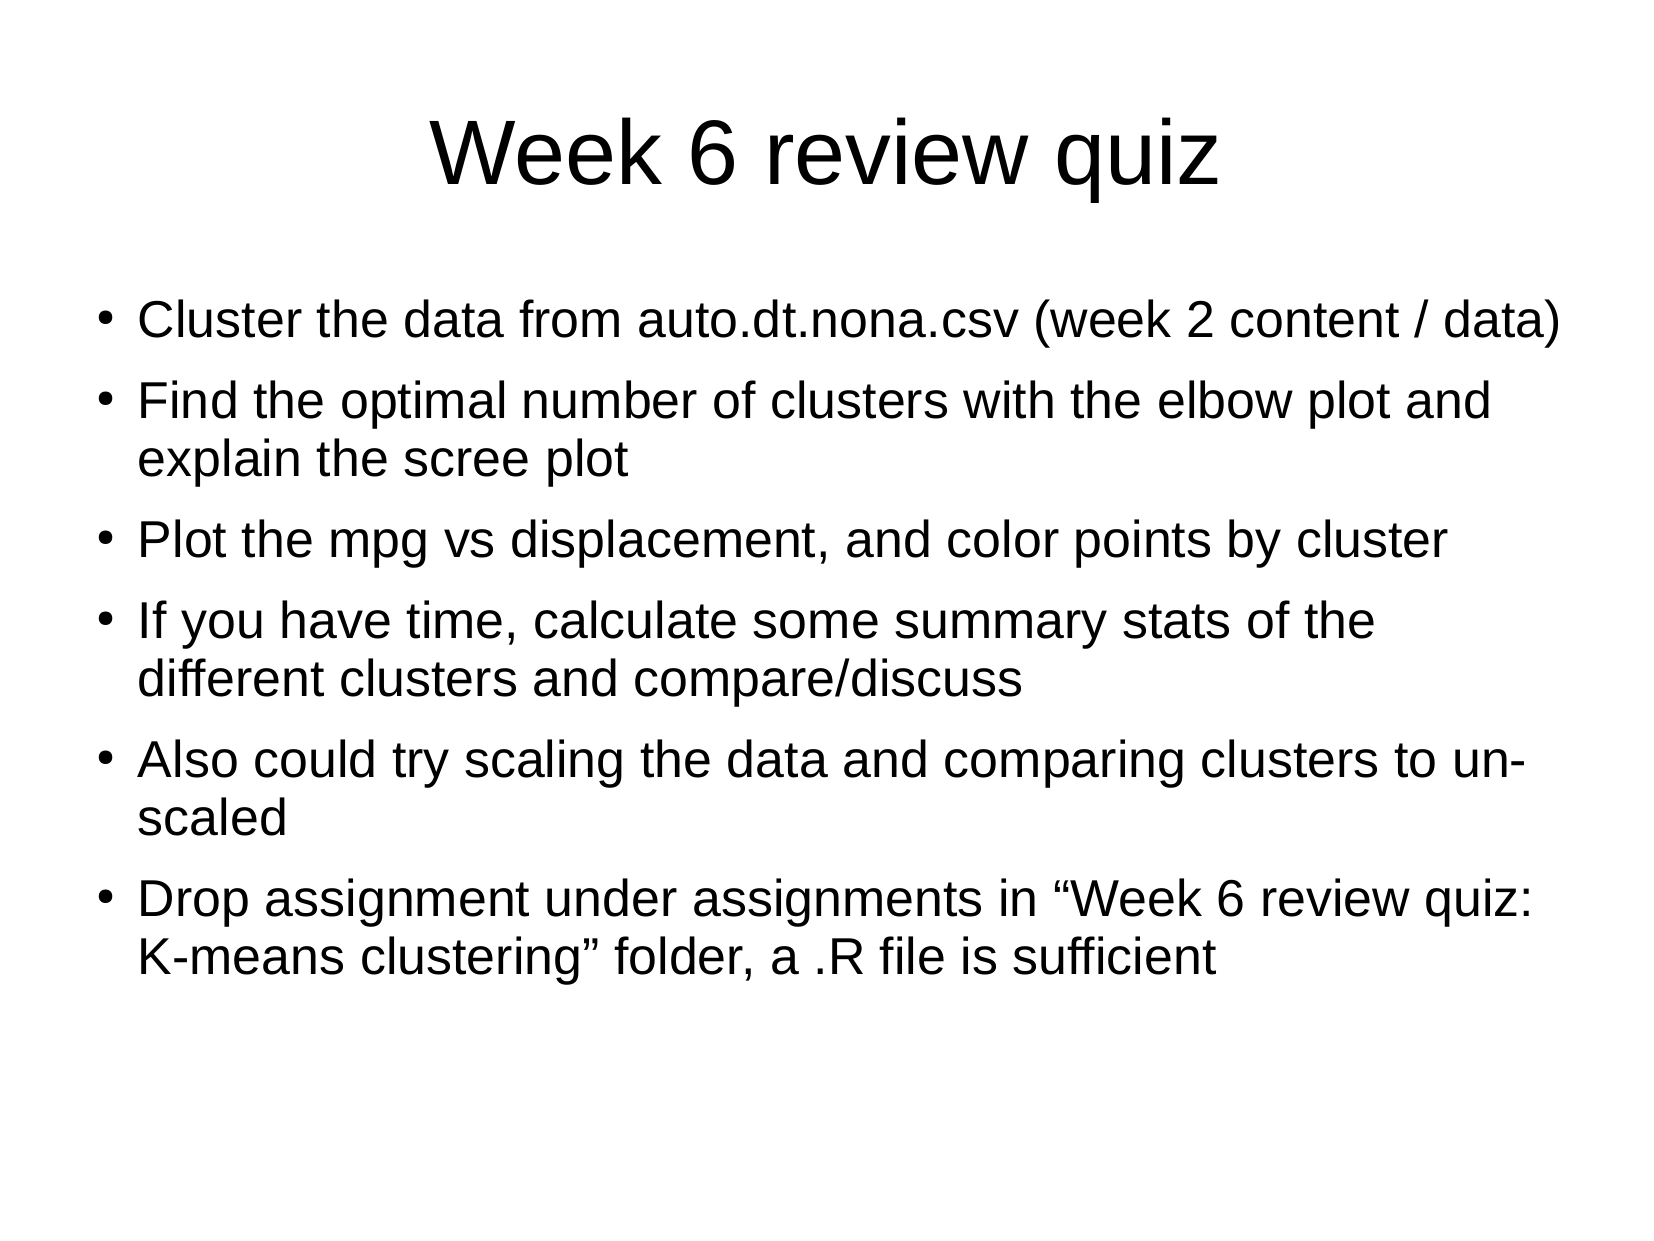

# Week 6 review quiz
Cluster the data from auto.dt.nona.csv (week 2 content / data)
Find the optimal number of clusters with the elbow plot and explain the scree plot
Plot the mpg vs displacement, and color points by cluster
If you have time, calculate some summary stats of the different clusters and compare/discuss
Also could try scaling the data and comparing clusters to un-scaled
Drop assignment under assignments in “Week 6 review quiz: K-means clustering” folder, a .R file is sufficient